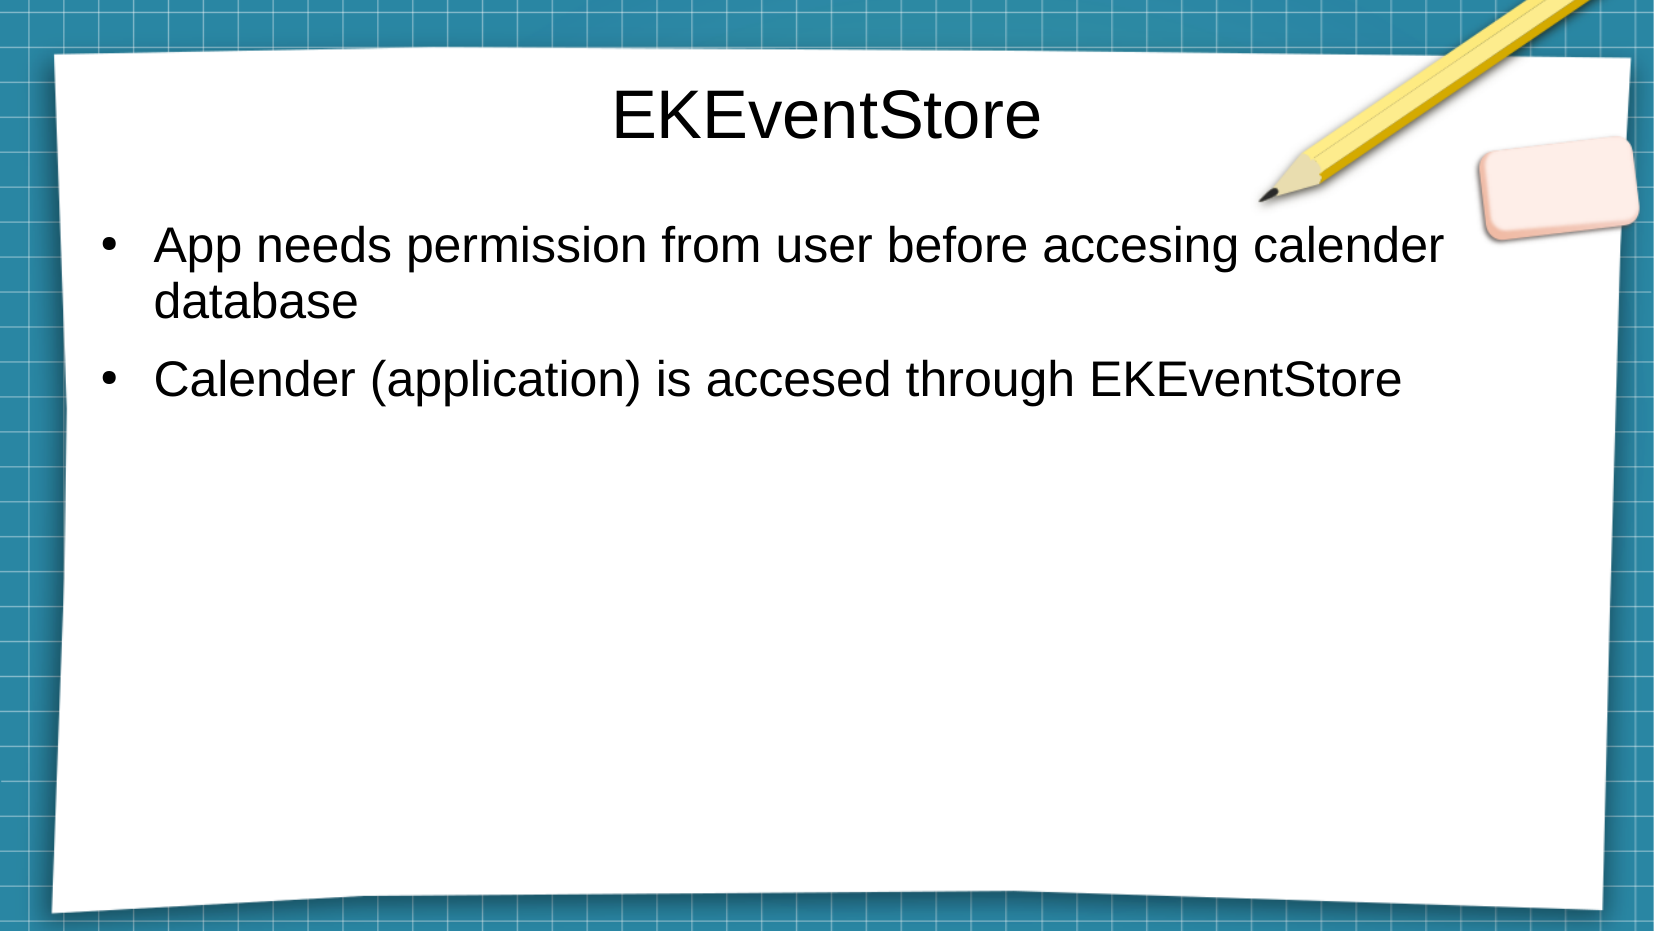

# EKEventStore
App needs permission from user before accesing calender database
Calender (application) is accesed through EKEventStore